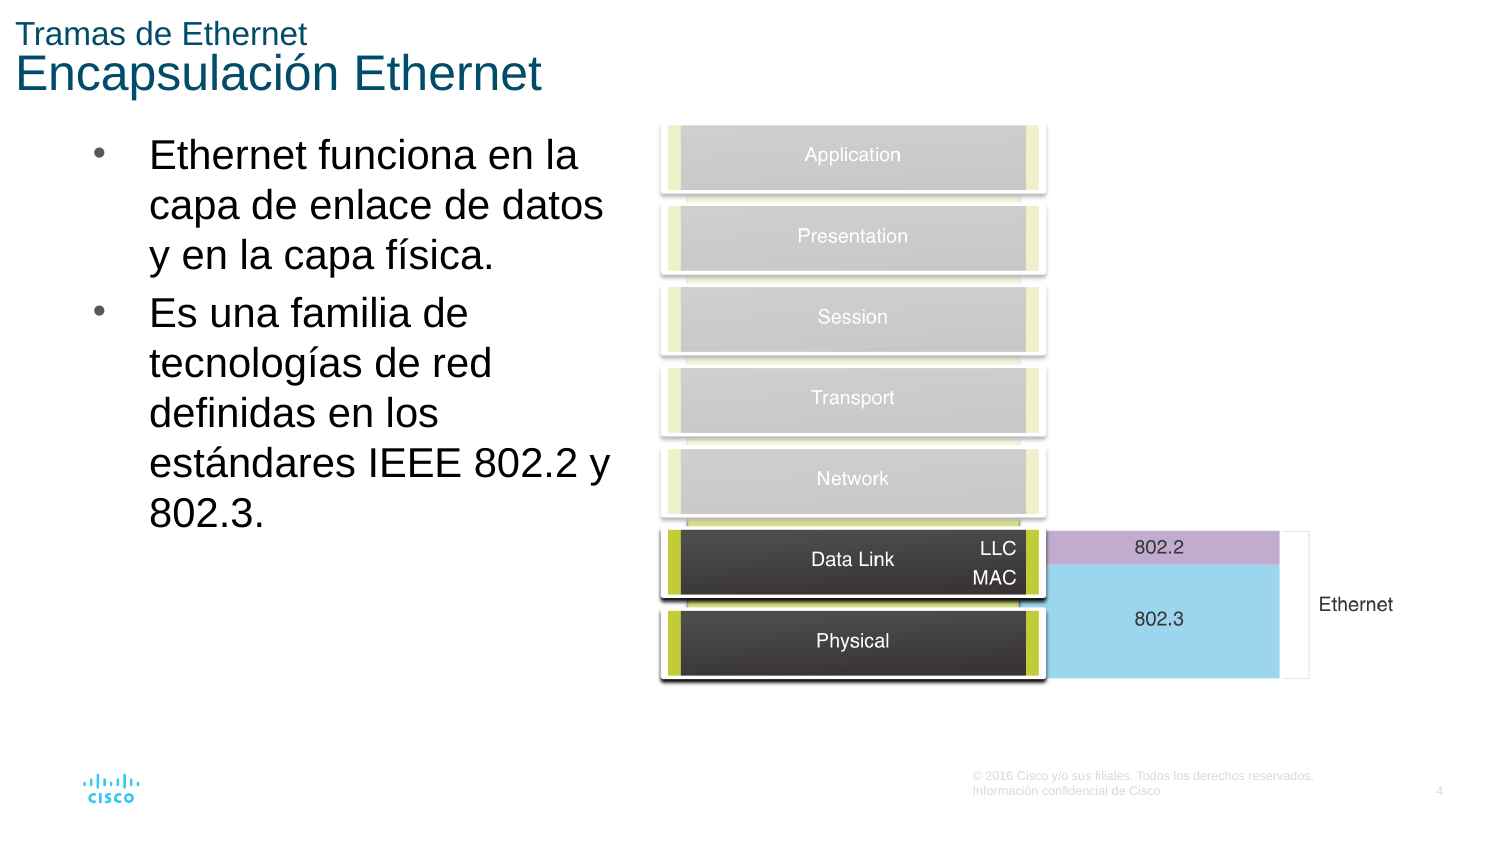

# Tramas de Ethernet Encapsulación Ethernet
Ethernet funciona en la capa de enlace de datos y en la capa física.
Es una familia de tecnologías de red definidas en los estándares IEEE 802.2 y 802.3.